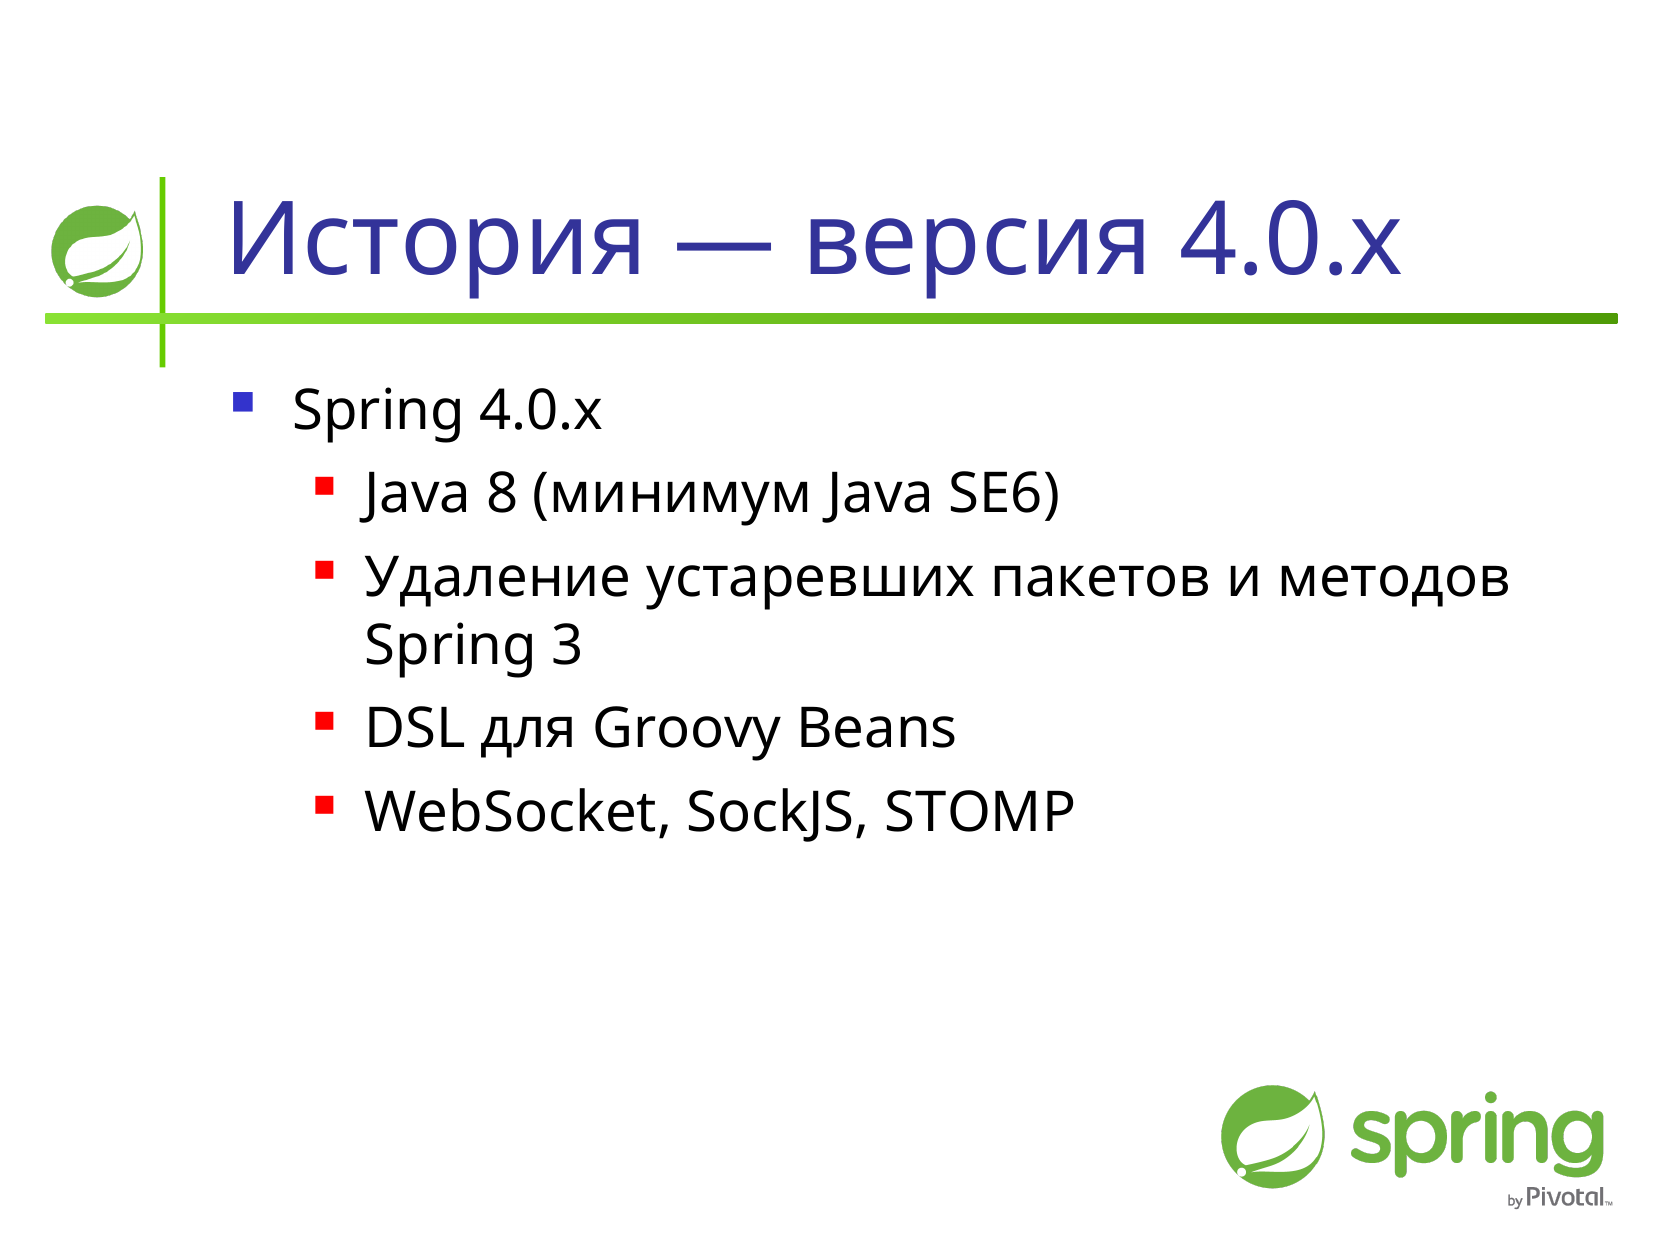

# История — версия 4.0.x
Spring 4.0.x
Java 8 (минимум Java SE6)
Удаление устаревших пакетов и методов Spring 3
DSL для Groovy Beans
WebSocket, SockJS, STOMP